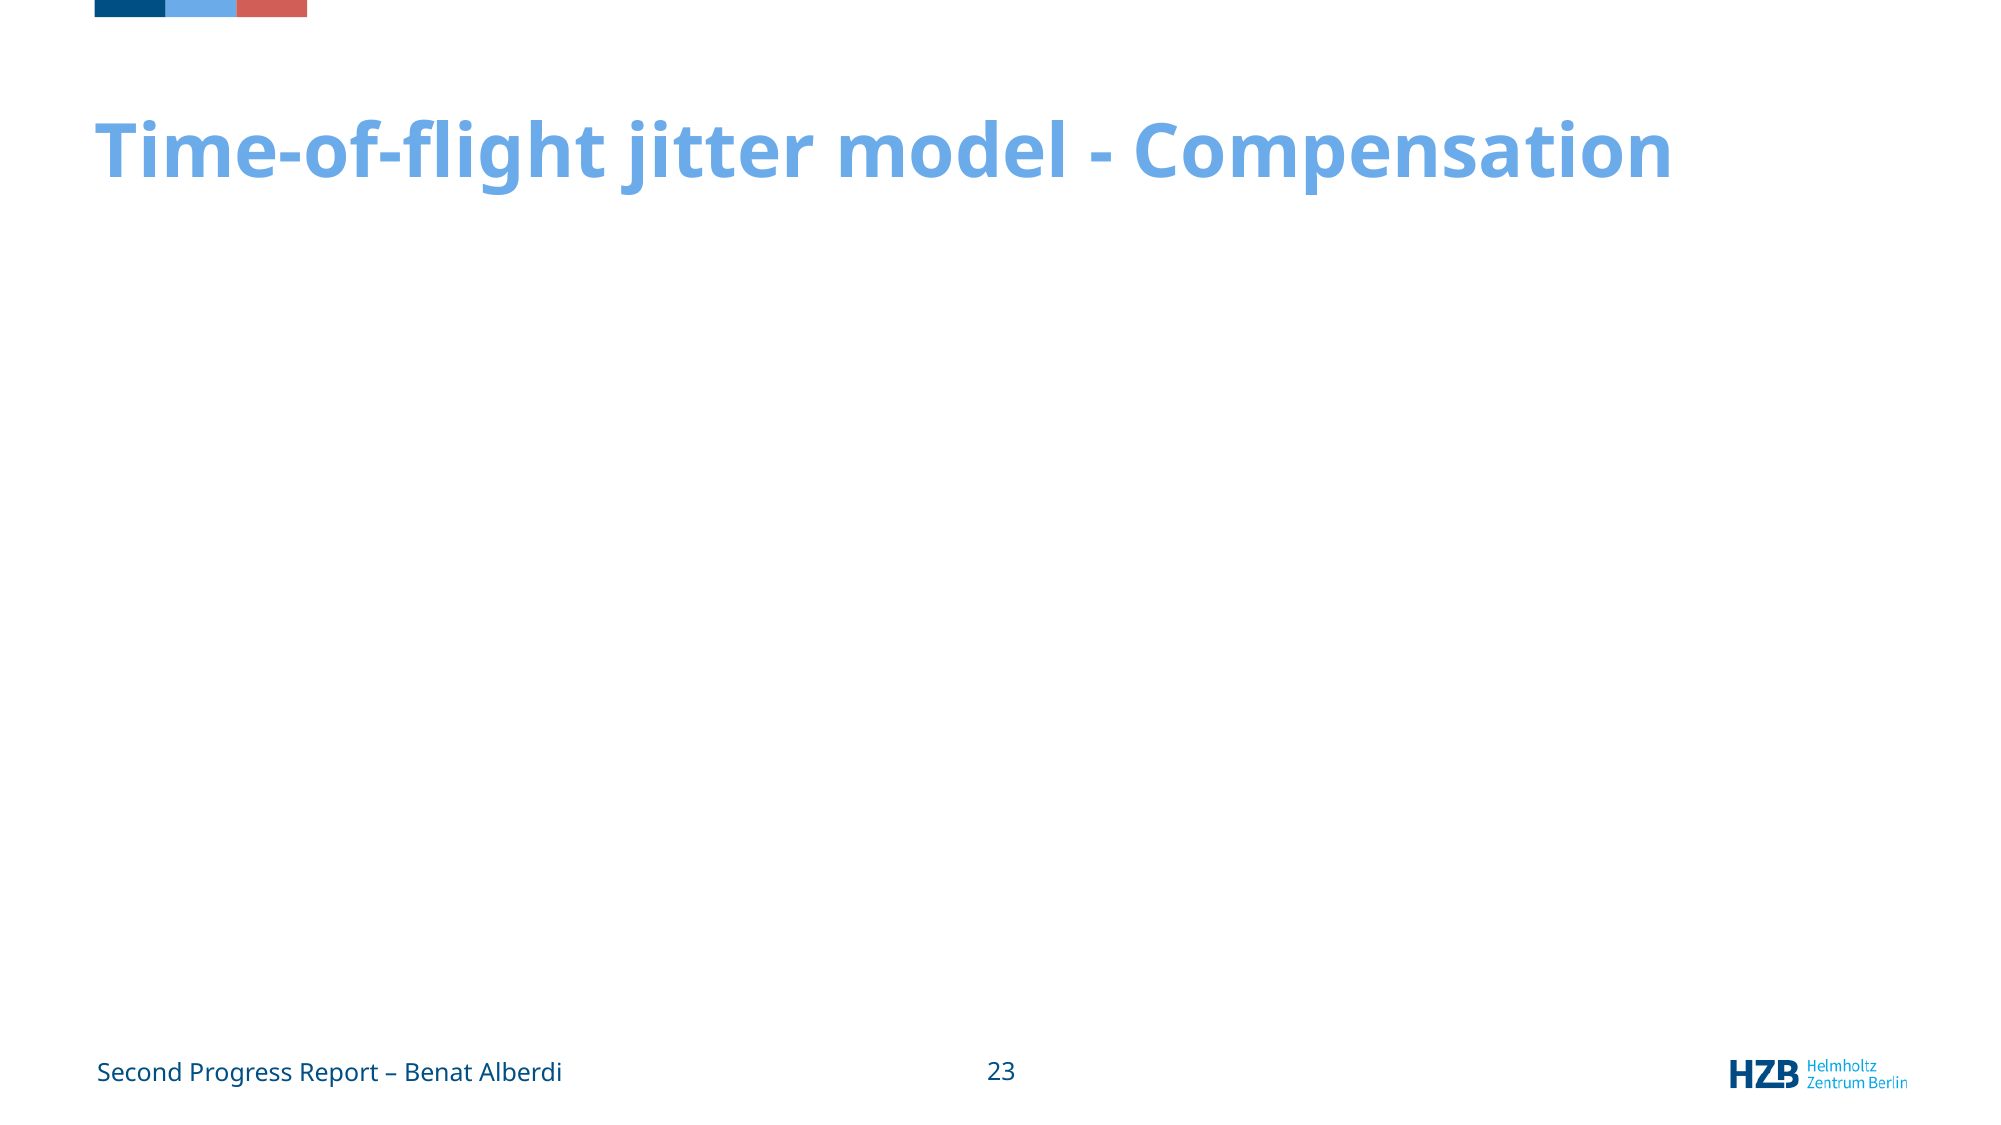

#
Time-of-flight jitter model - Compensation
Second Progress Report – Benat Alberdi